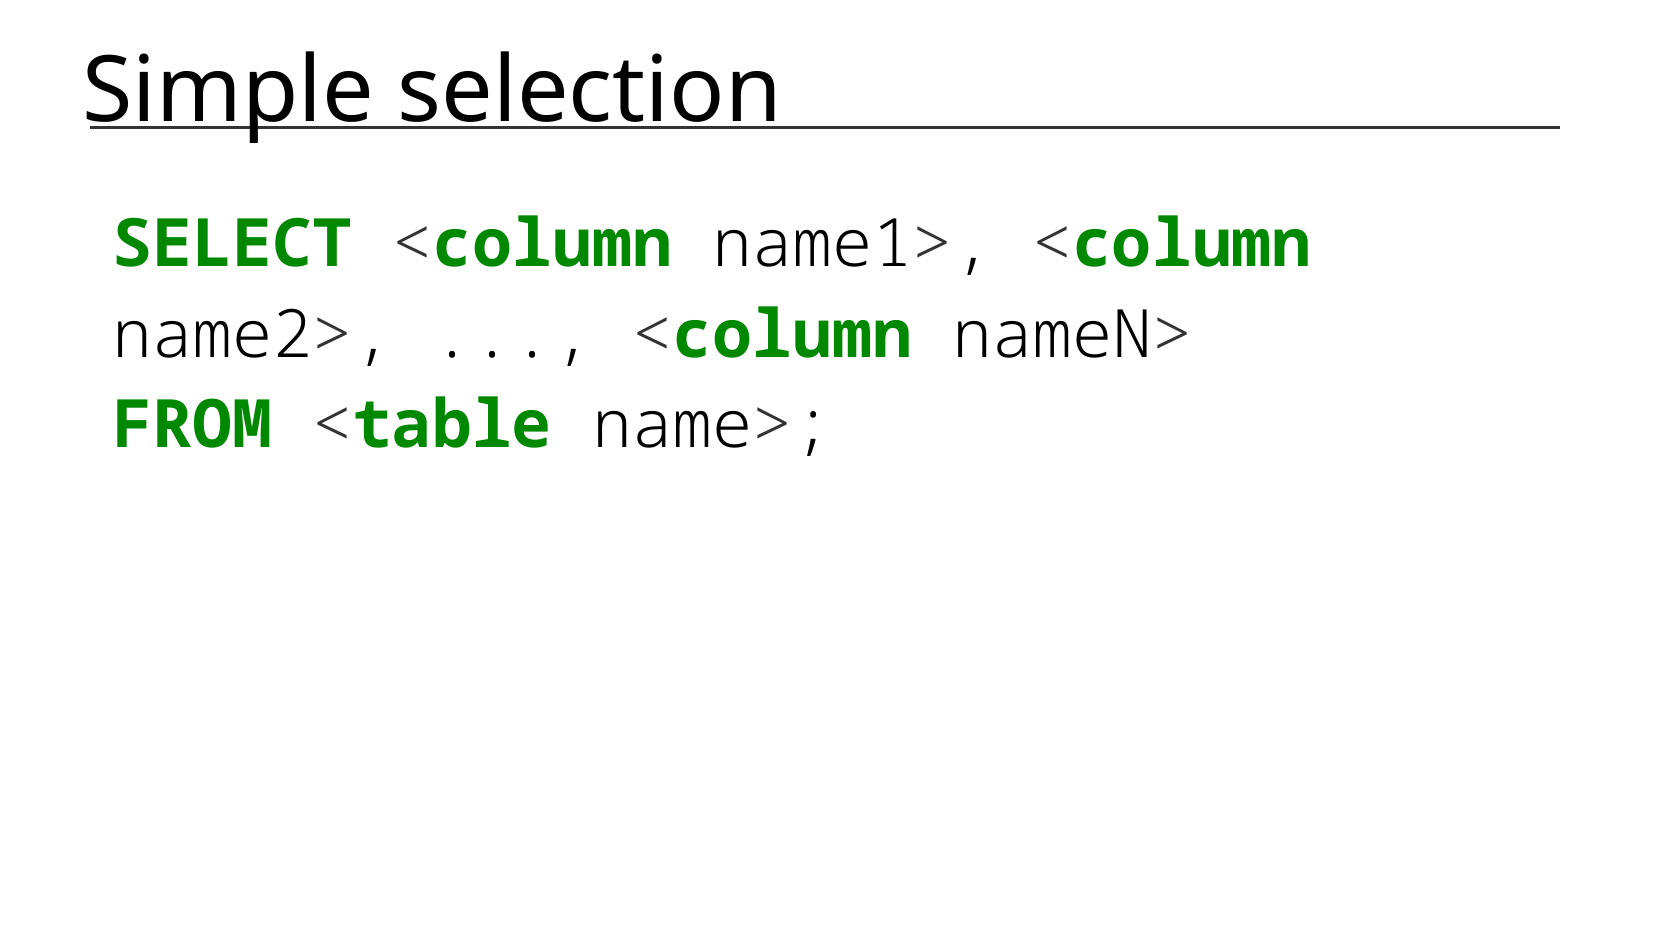

# Simple selection
SELECT <column name1>, <column name2>, ..., <column nameN>
FROM <table name>;